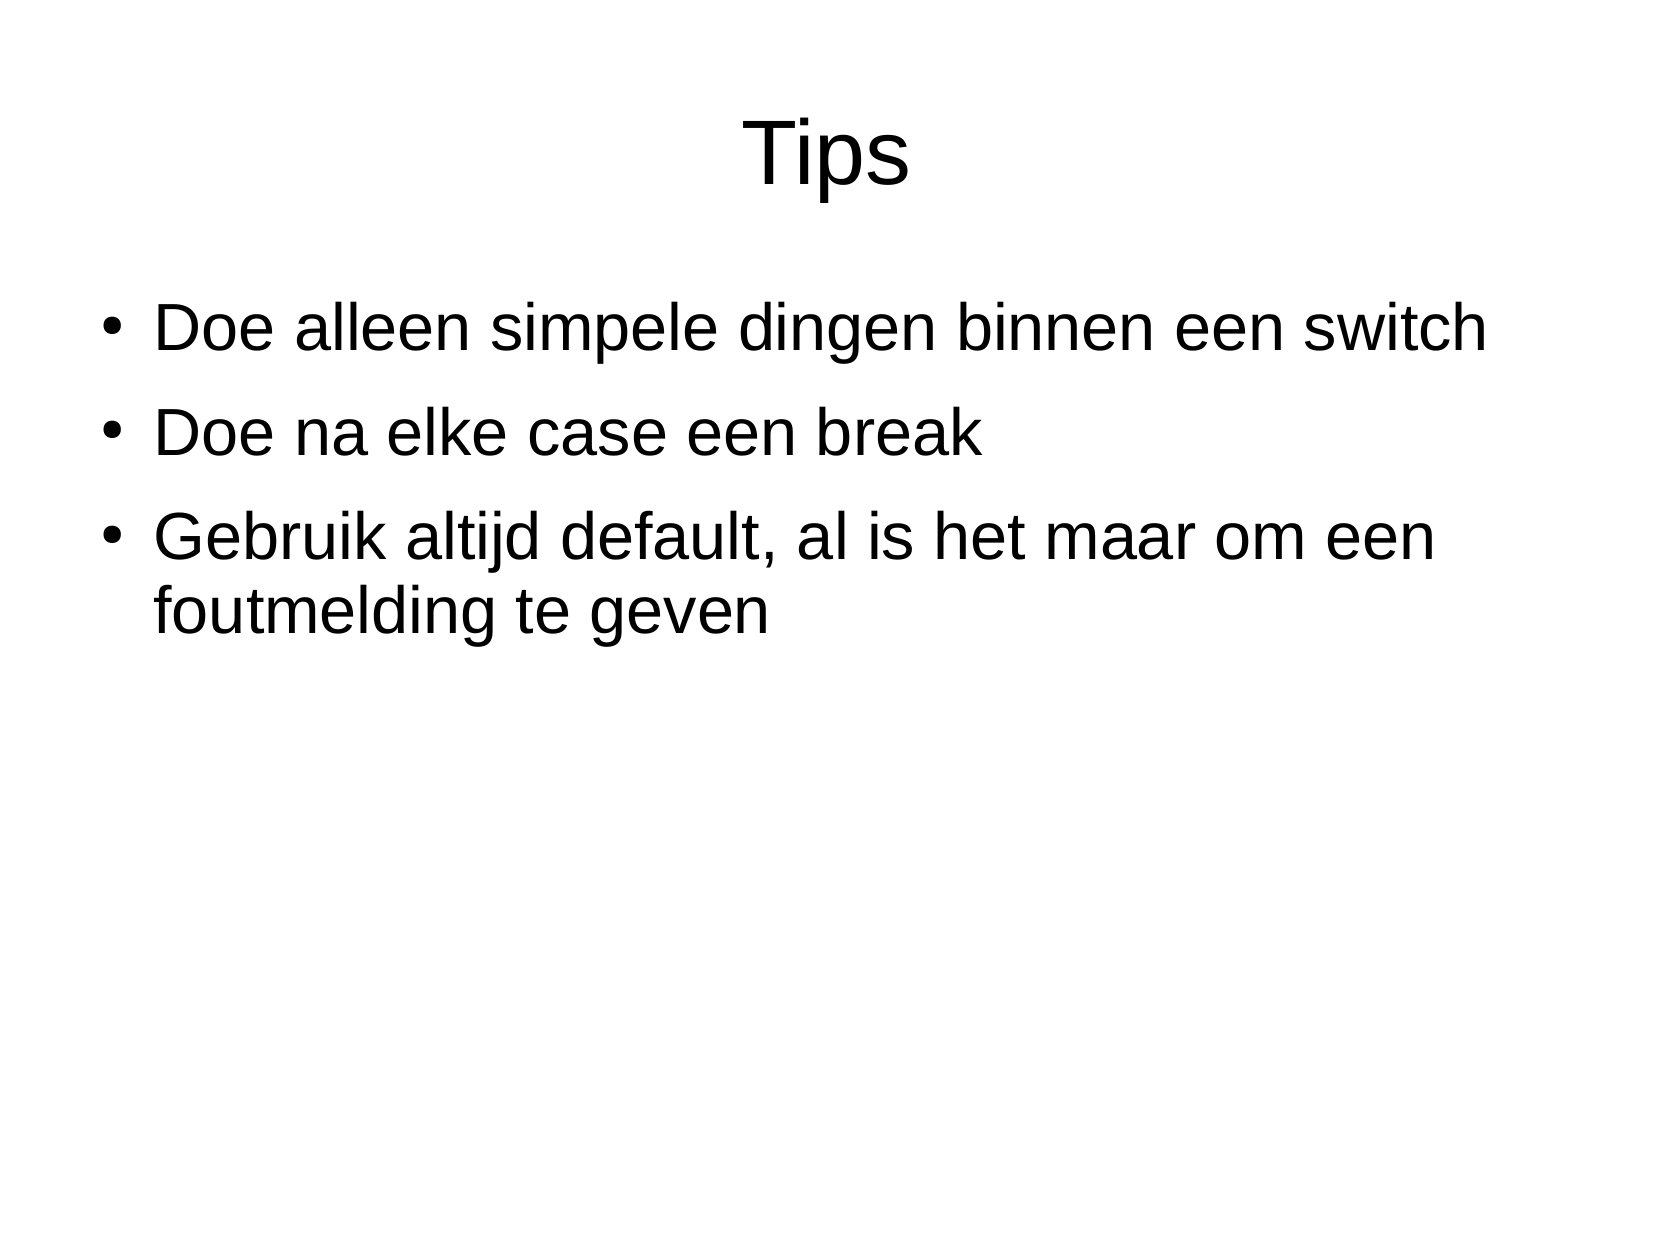

# Tips
Doe alleen simpele dingen binnen een switch
Doe na elke case een break
Gebruik altijd default, al is het maar om een foutmelding te geven